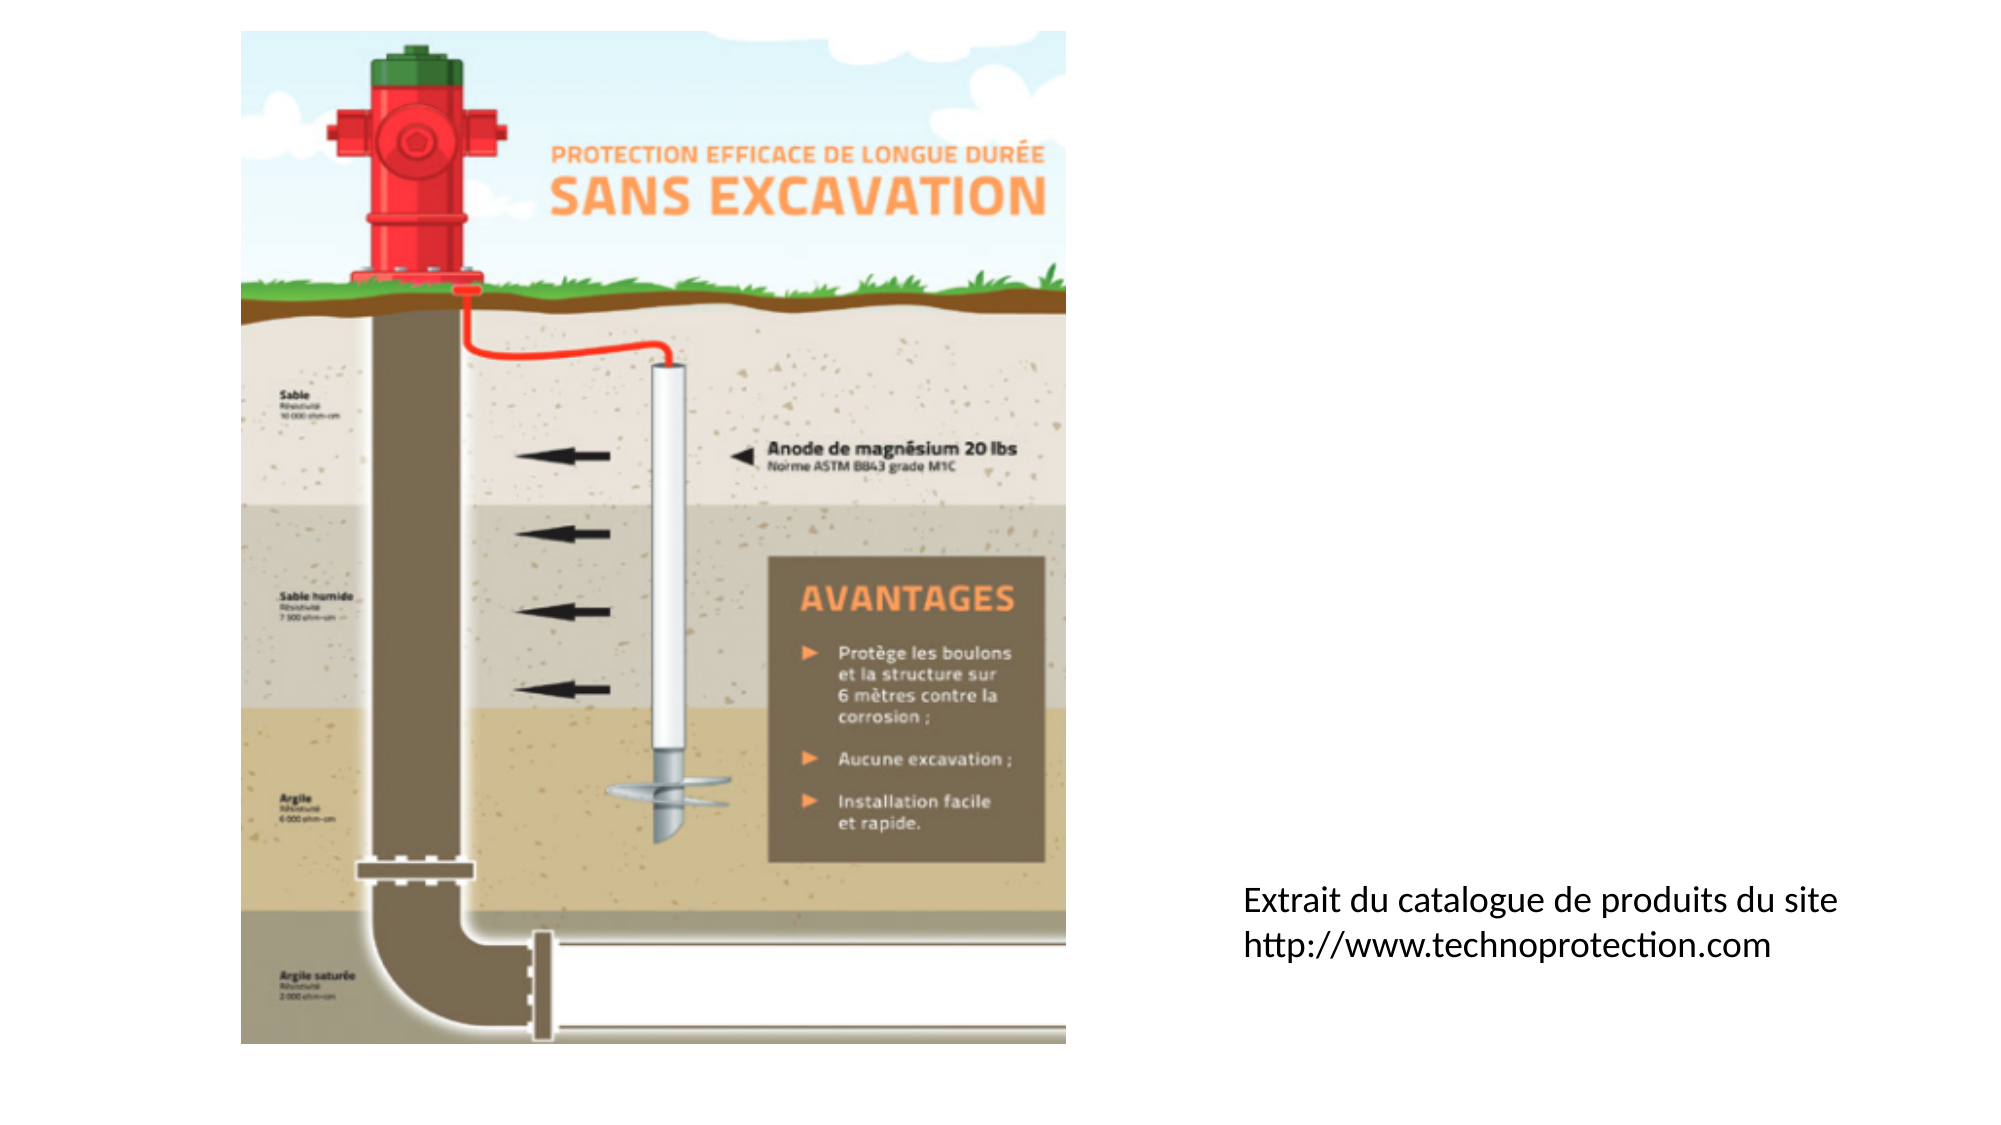

Extrait du catalogue de produits du site http://www.technoprotection.com